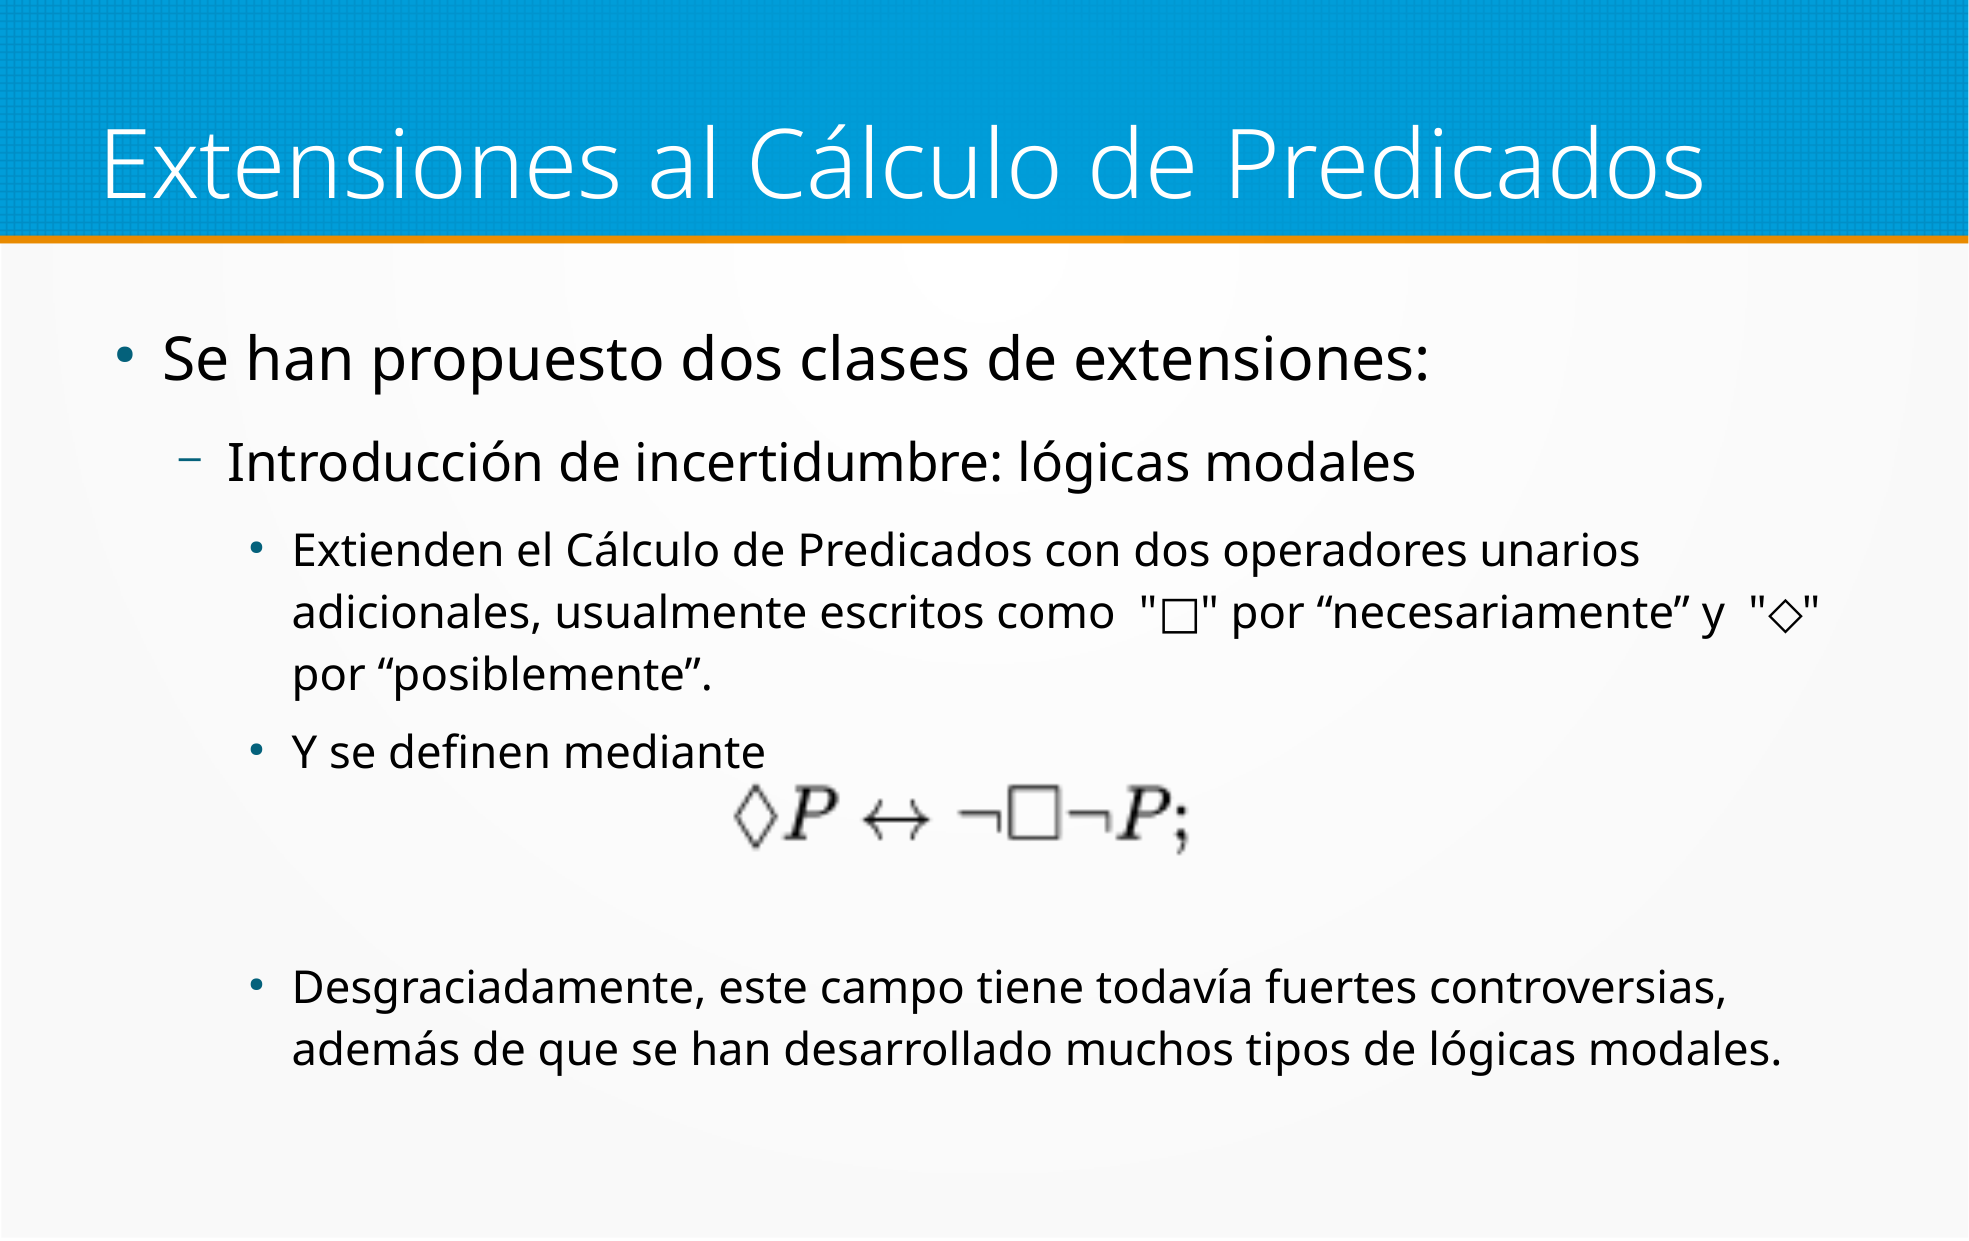

# Extensiones al Cálculo de Predicados
Se han propuesto dos clases de extensiones:
Introducción de incertidumbre: lógicas modales
Extienden el Cálculo de Predicados con dos operadores unarios adicionales, usualmente escritos como "□" por “necesariamente” y "◇" por “posiblemente”.
Y se definen mediante
Desgraciadamente, este campo tiene todavía fuertes controversias, además de que se han desarrollado muchos tipos de lógicas modales.